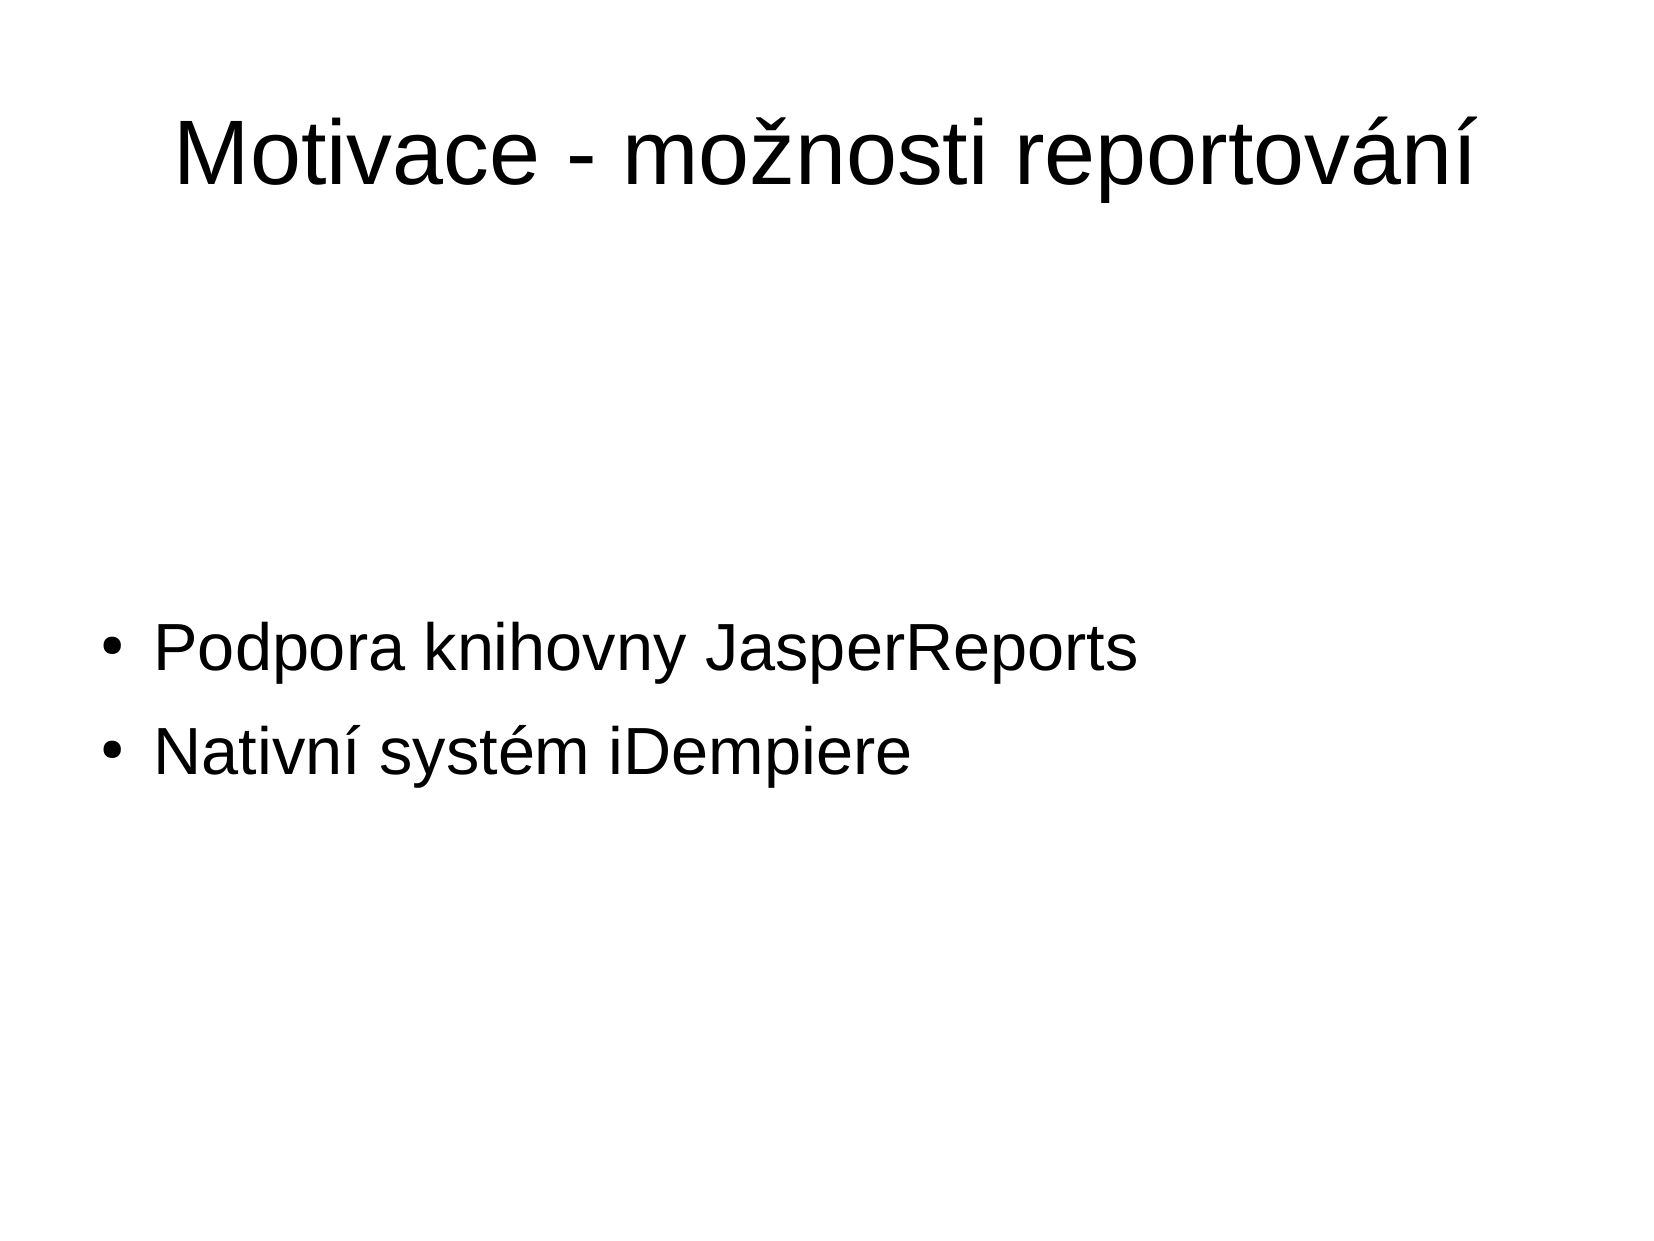

# Motivace - možnosti reportování
Podpora knihovny JasperReports
Nativní systém iDempiere